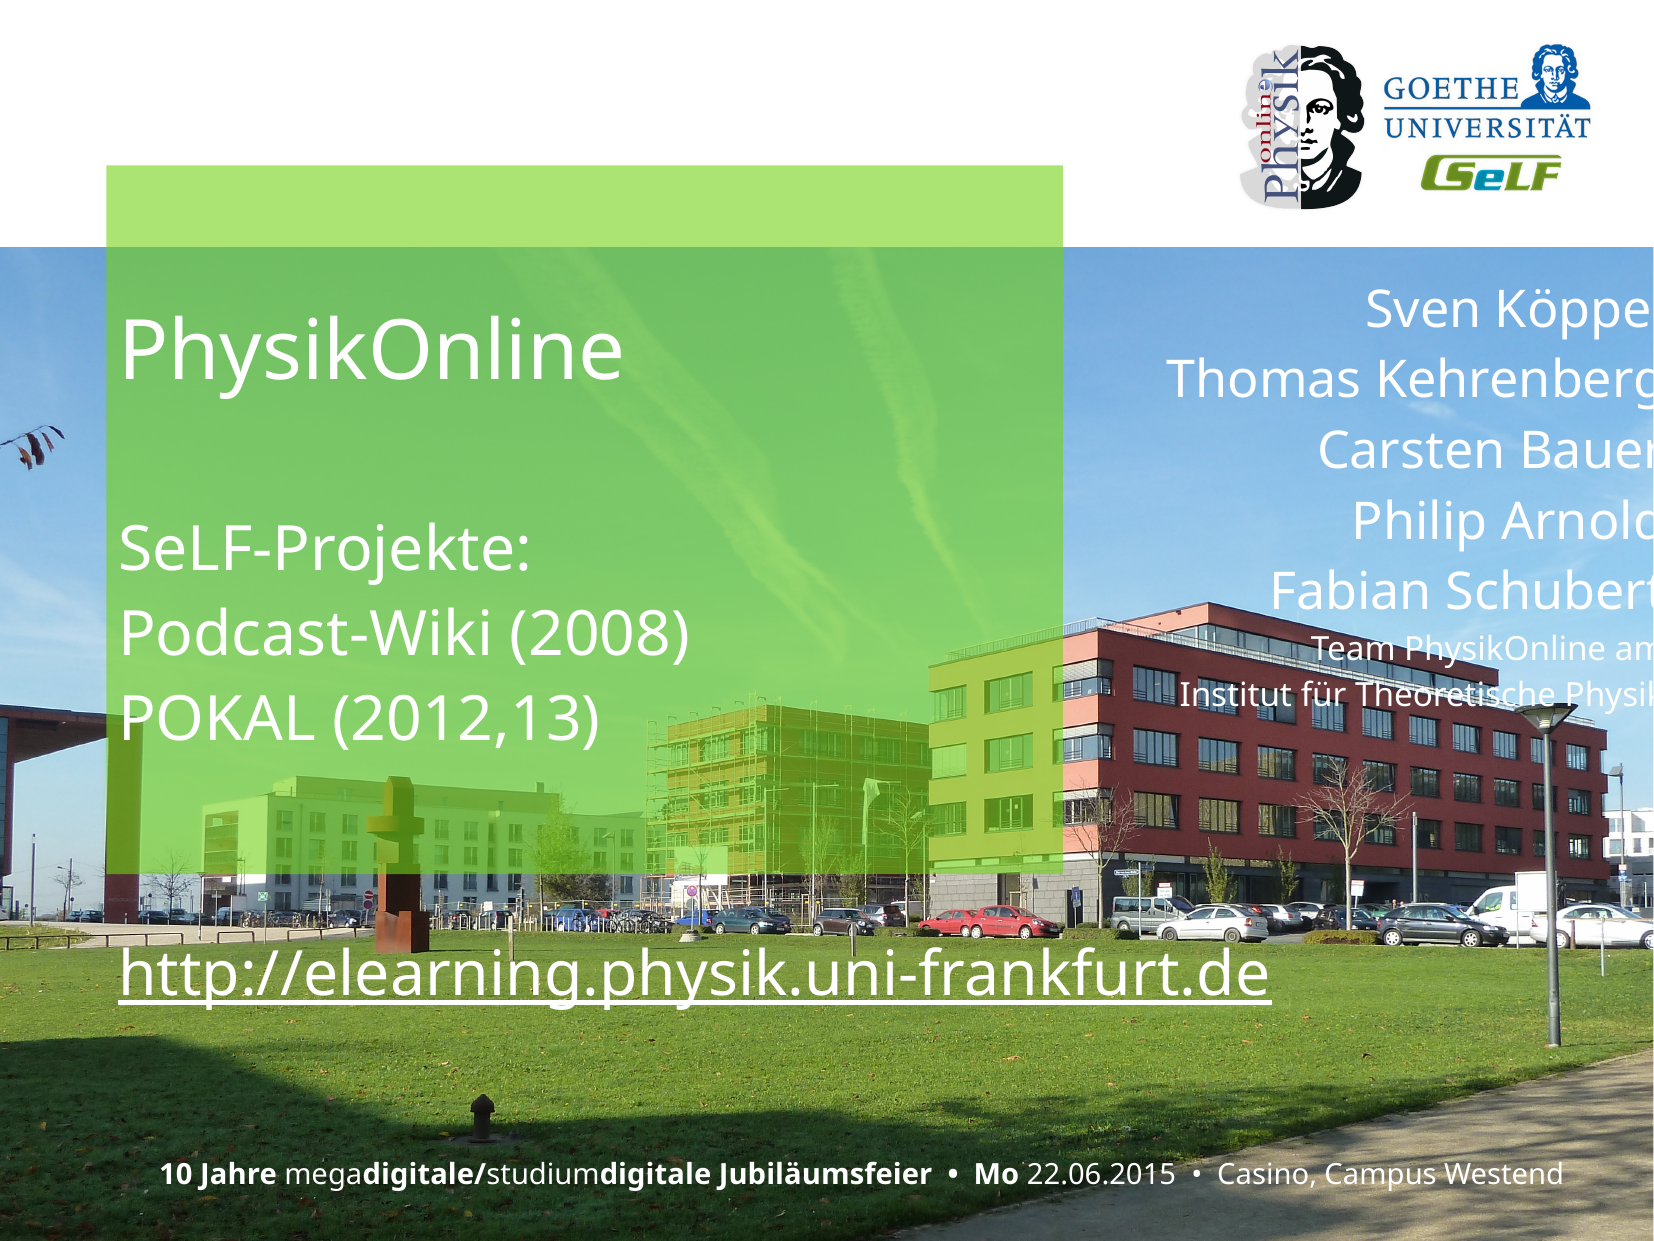

Sven Köppel
Thomas Kehrenberg
Carsten Bauer
Philip Arnold
Fabian Schubert
Team PhysikOnline am
Institut für Theoretische Physik
PhysikOnline
SeLF-Projekte:
Podcast-Wiki (2008)
POKAL (2012,13)
http://elearning.physik.uni-frankfurt.de
10 Jahre megadigitale/studiumdigitale Jubiläumsfeier • Mo 22.06.2015 • Casino, Campus Westend